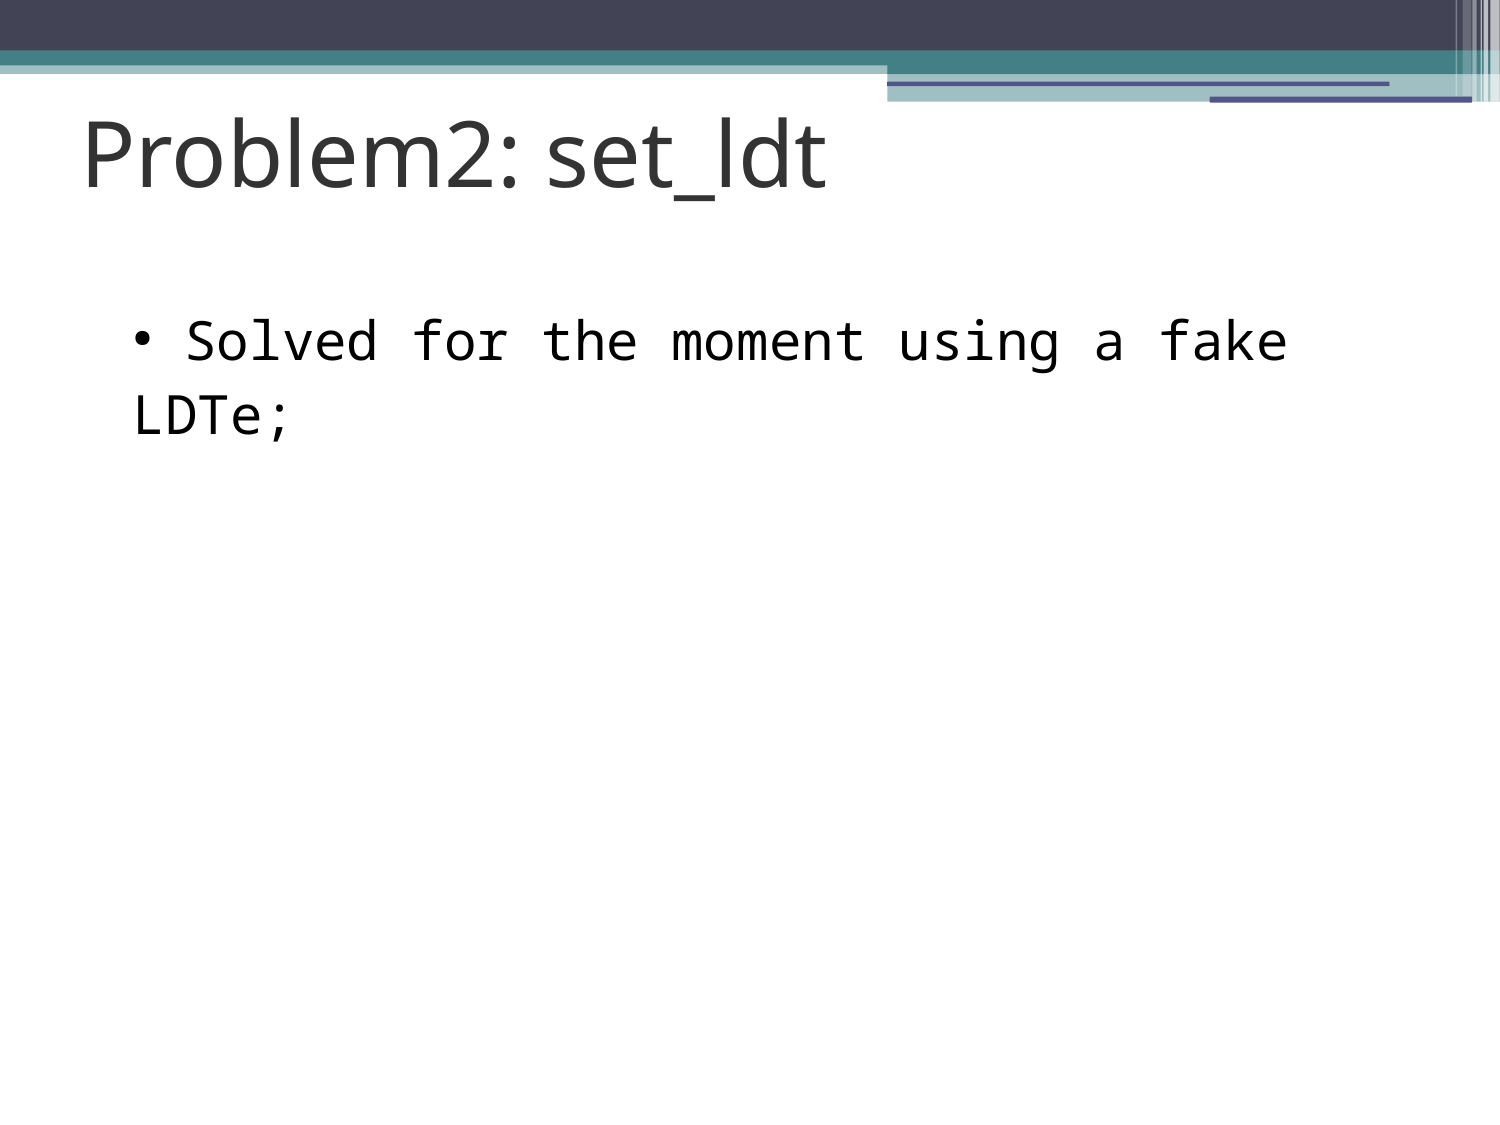

Problem2: set_ldt
 Solved for the moment using a fake LDTe;